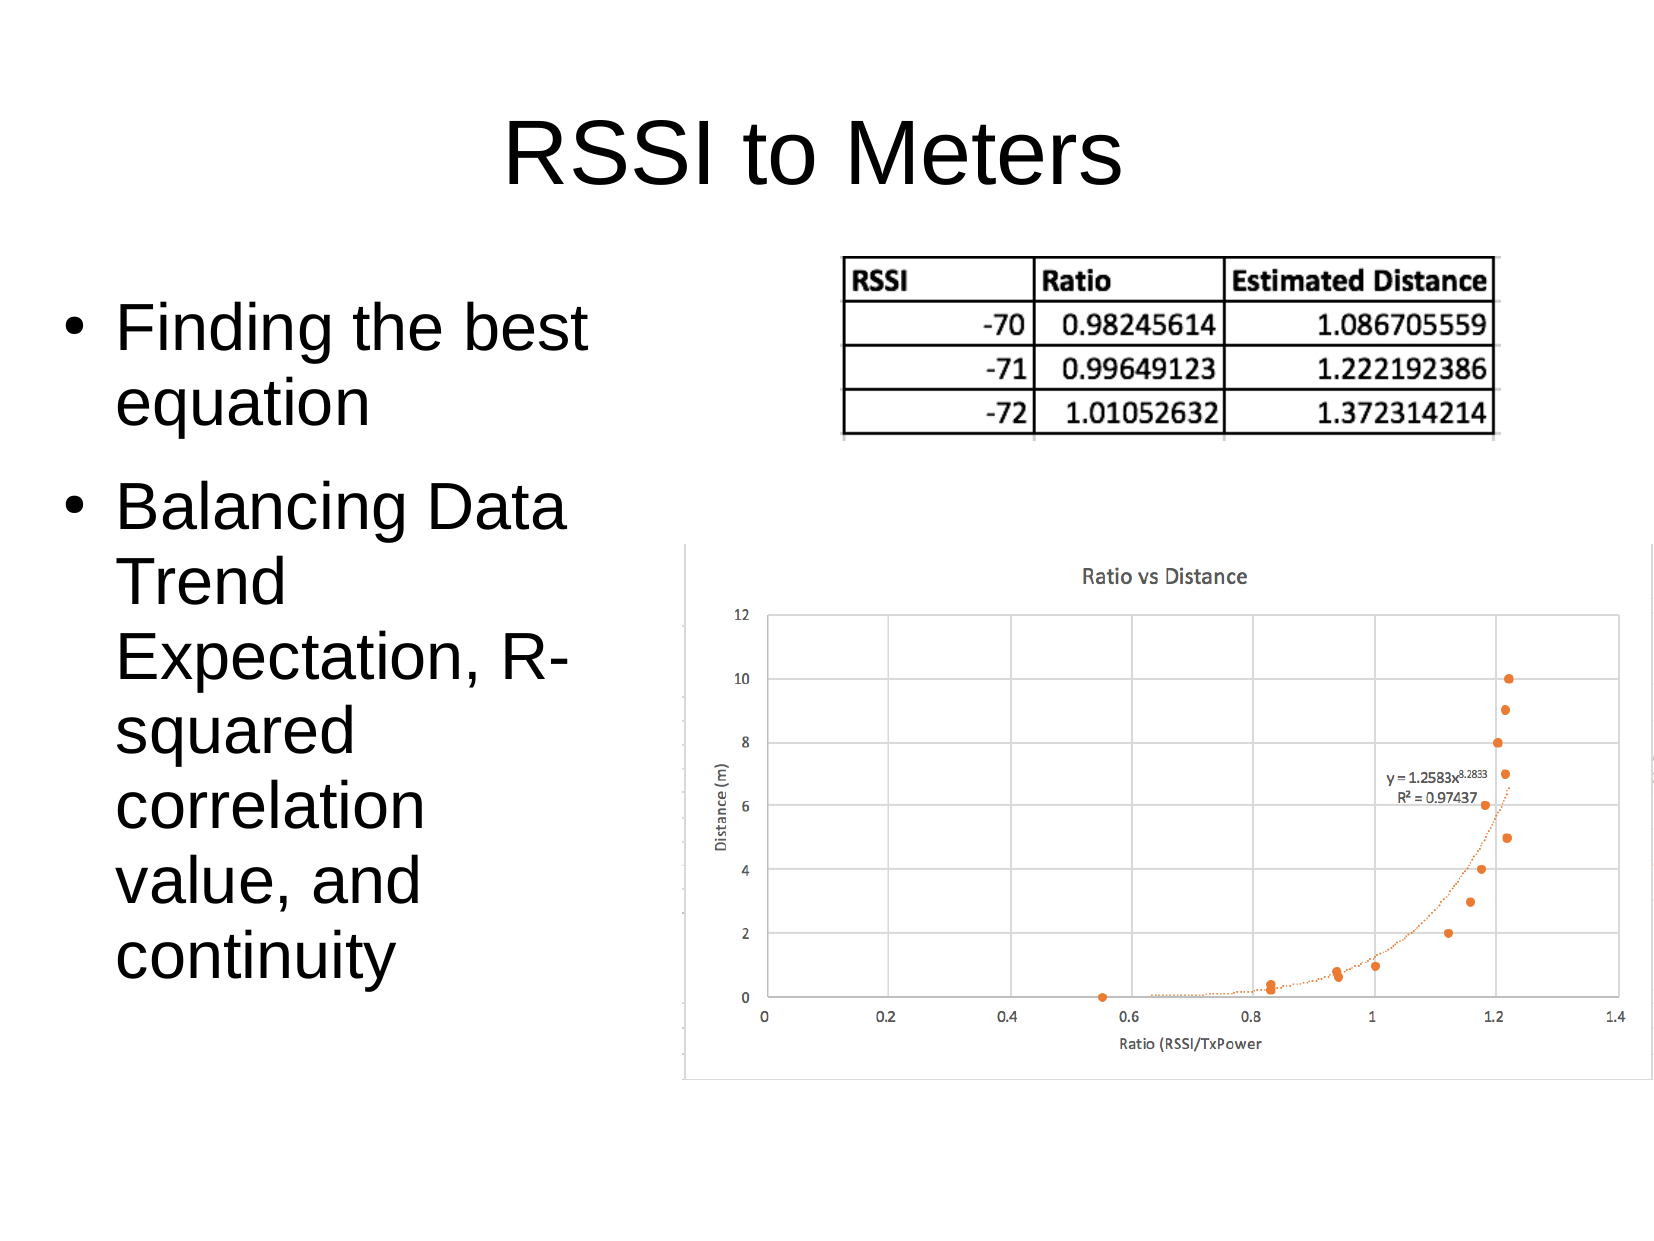

# RSSI to Meters
Finding the best equation
Balancing Data Trend Expectation, R-squared correlation value, and continuity